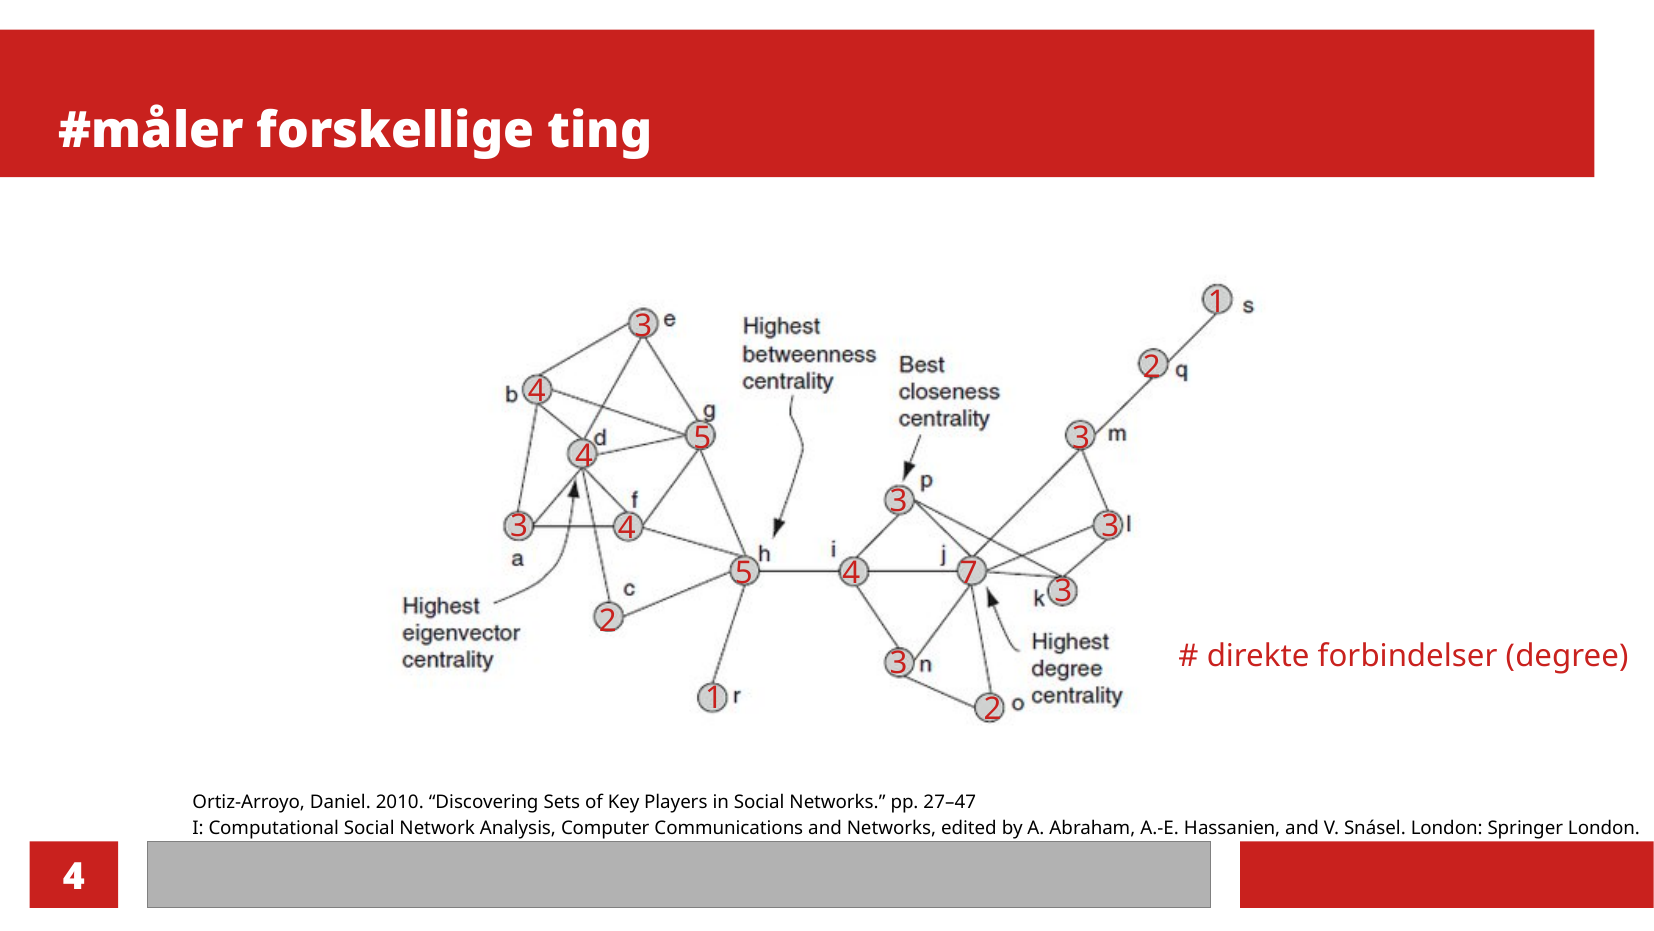

# #måler forskellige ting
1
3
2
4
5
3
4
3
3
3
4
5
4
7
3
2
# direkte forbindelser (degree)
3
1
2
Ortiz-Arroyo, Daniel. 2010. “Discovering Sets of Key Players in Social Networks.” pp. 27–47
I: Computational Social Network Analysis, Computer Communications and Networks, edited by A. Abraham, A.-E. Hassanien, and V. Snásel. London: Springer London.
4